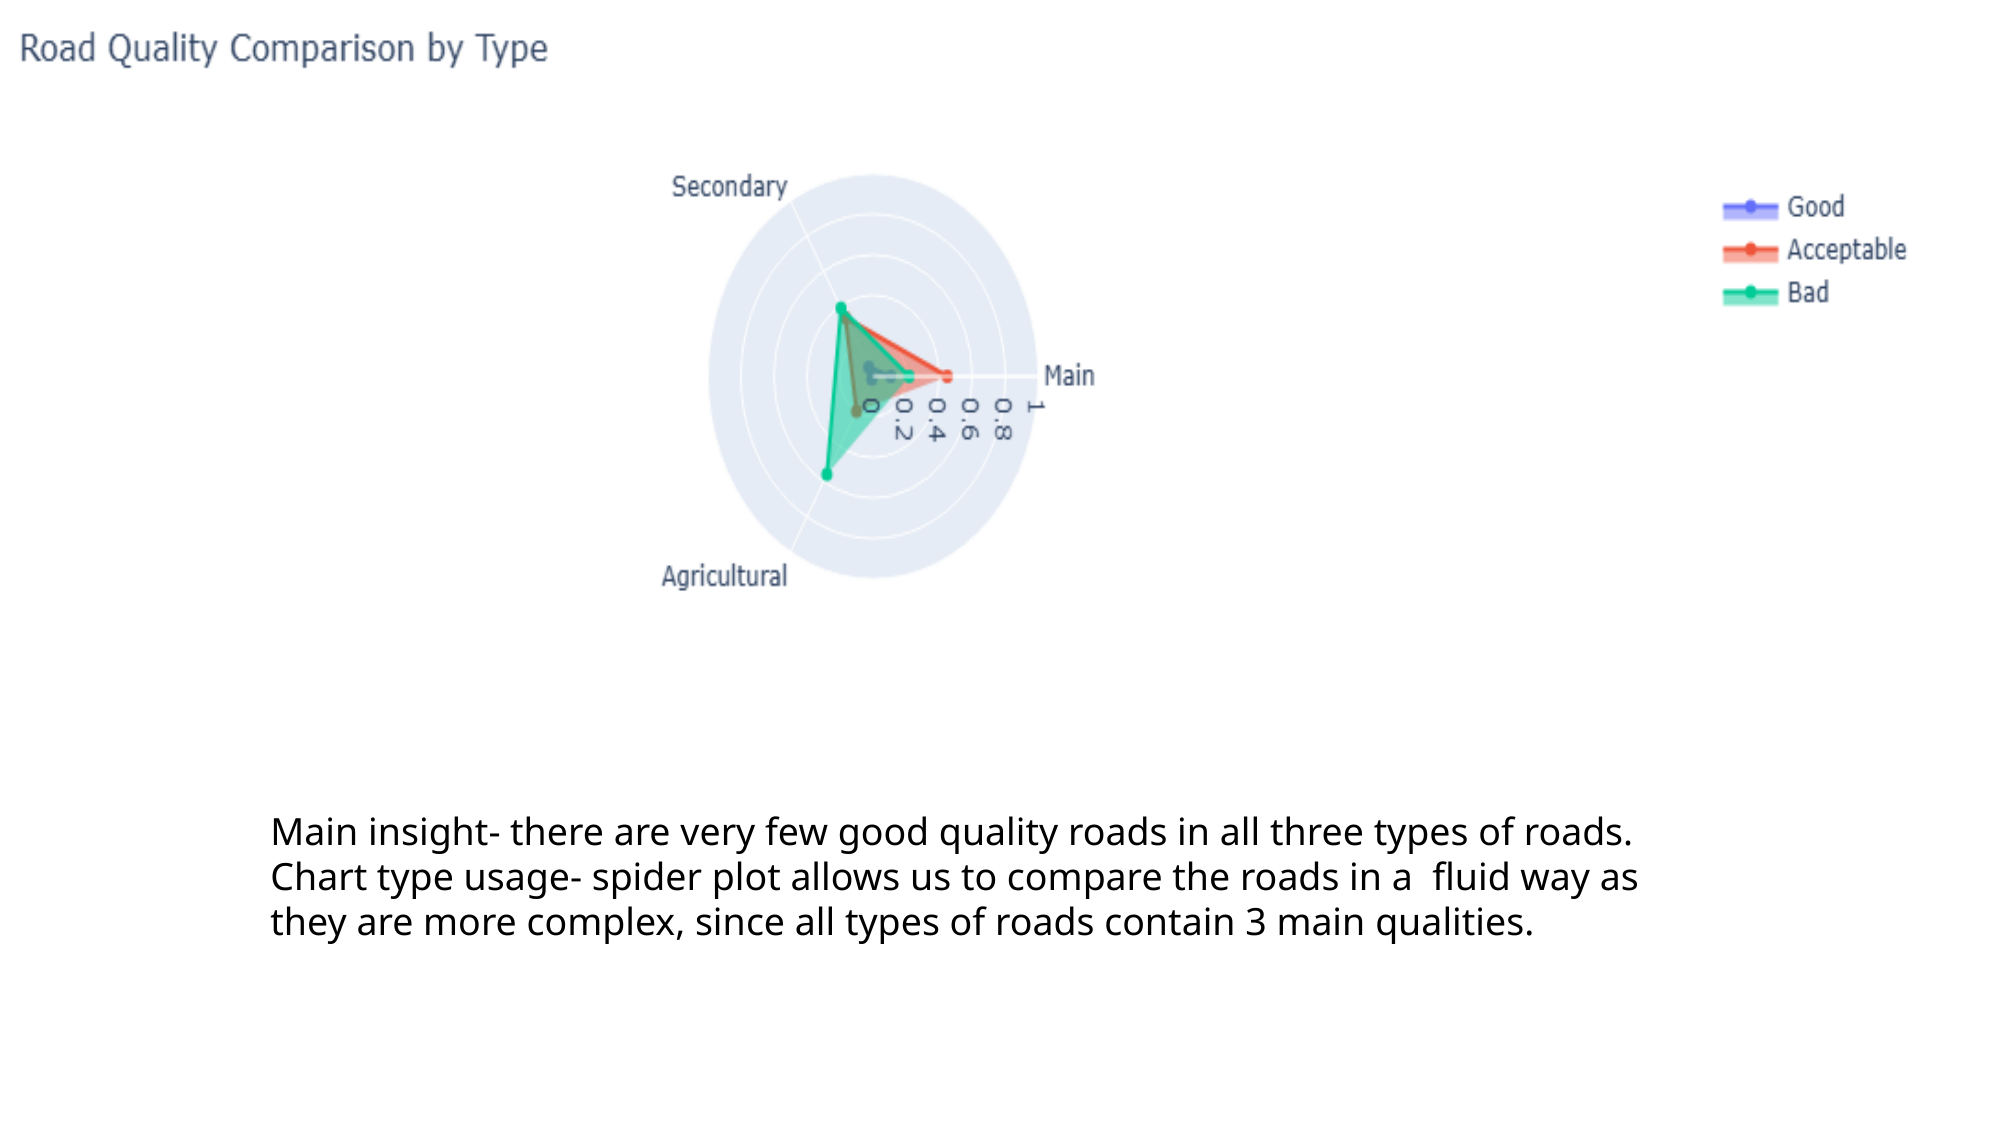

Main insight- there are very few good quality roads in all three types of roads.
Chart type usage- spider plot allows us to compare the roads in a fluid way as they are more complex, since all types of roads contain 3 main qualities.